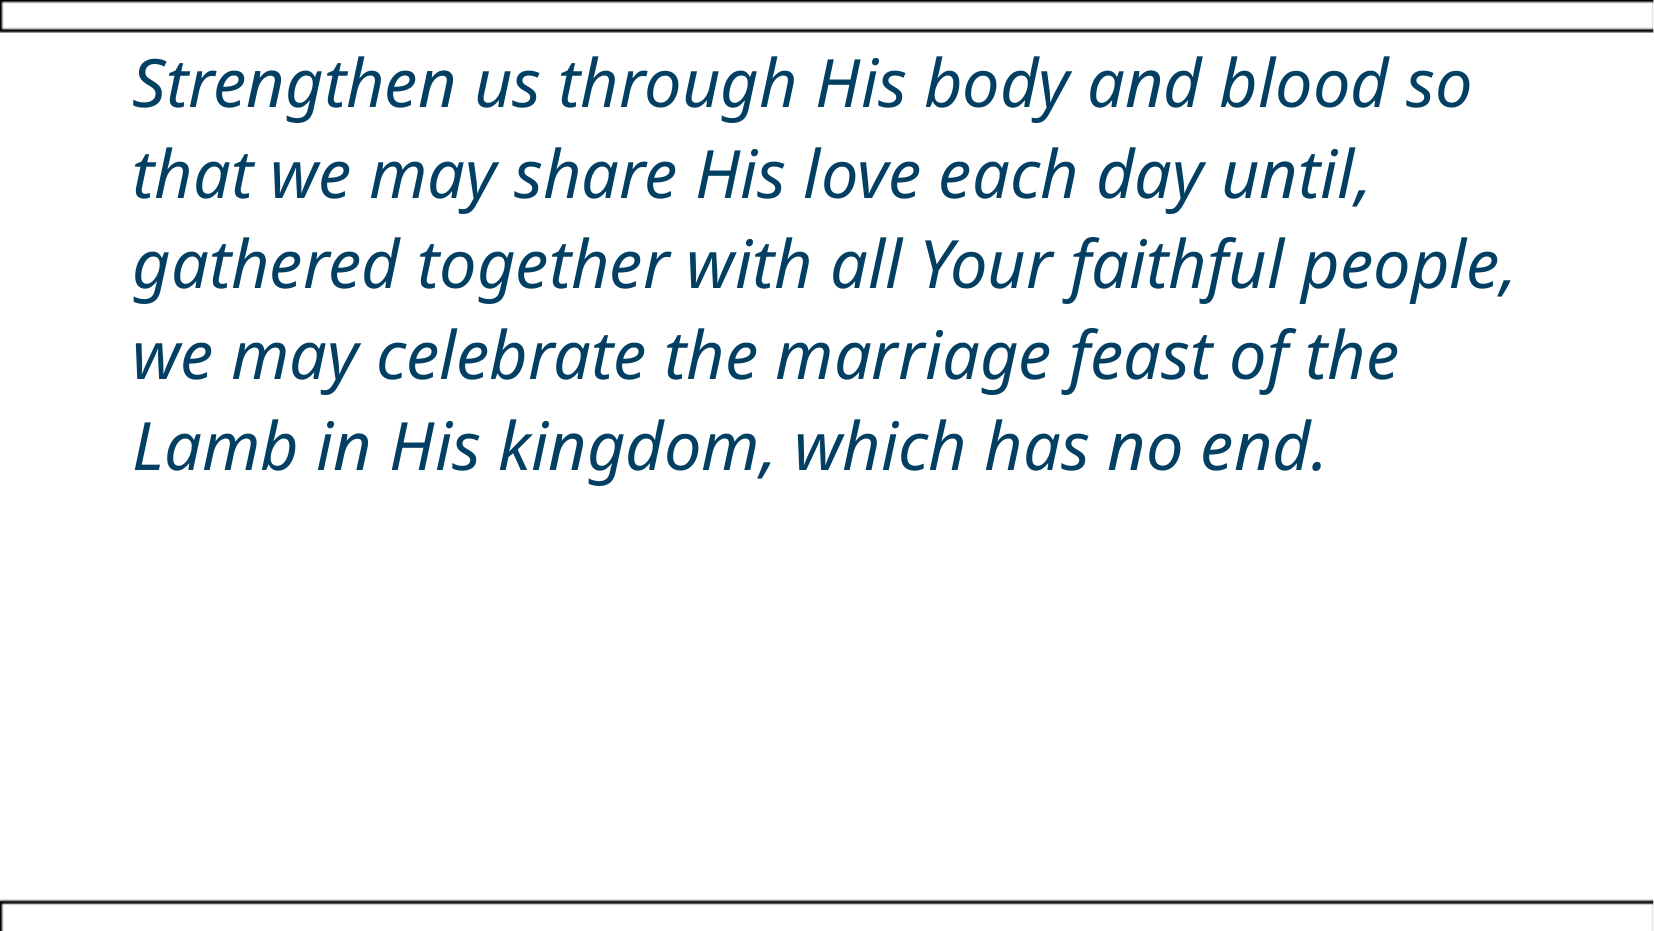

Strengthen us through His body and blood so
 that we may share His love each day until,
 gathered together with all Your faithful people,
 we may celebrate the marriage feast of the
 Lamb in His kingdom, which has no end.